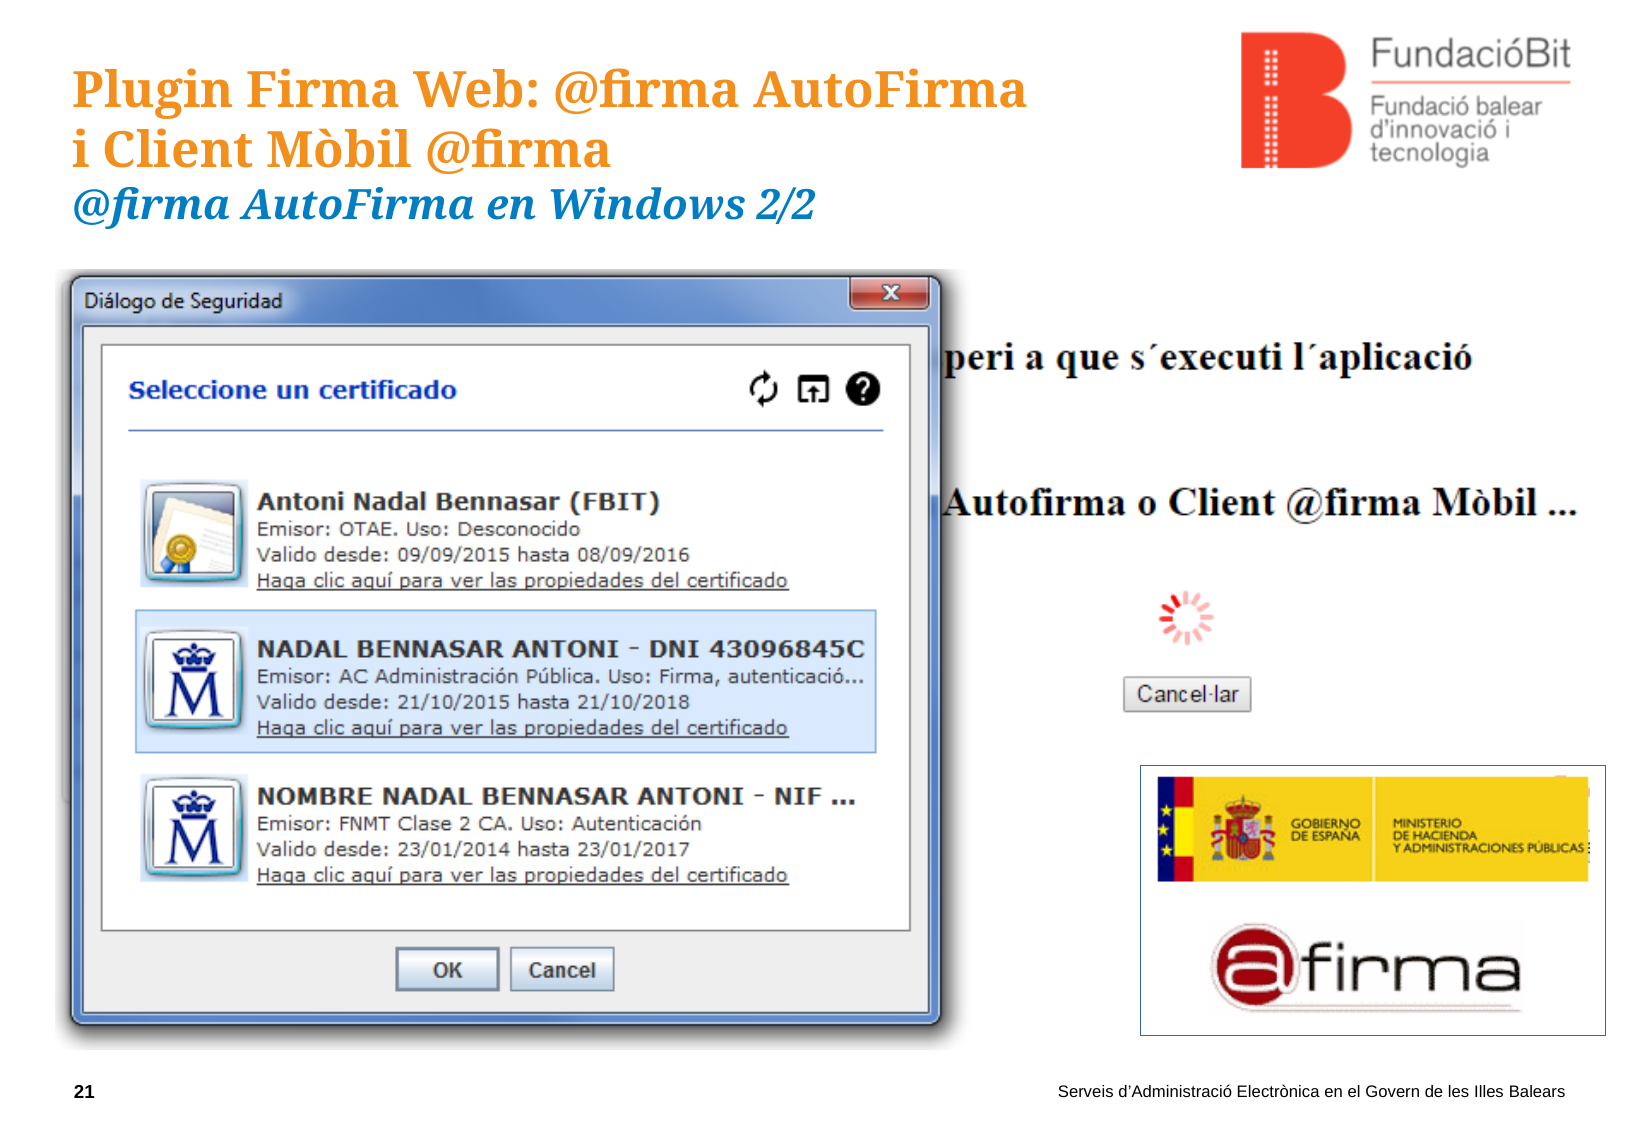

Plugin Firma Web: @firma AutoFirma
i Client Mòbil @firma
@firma AutoFirma en Windows 2/2